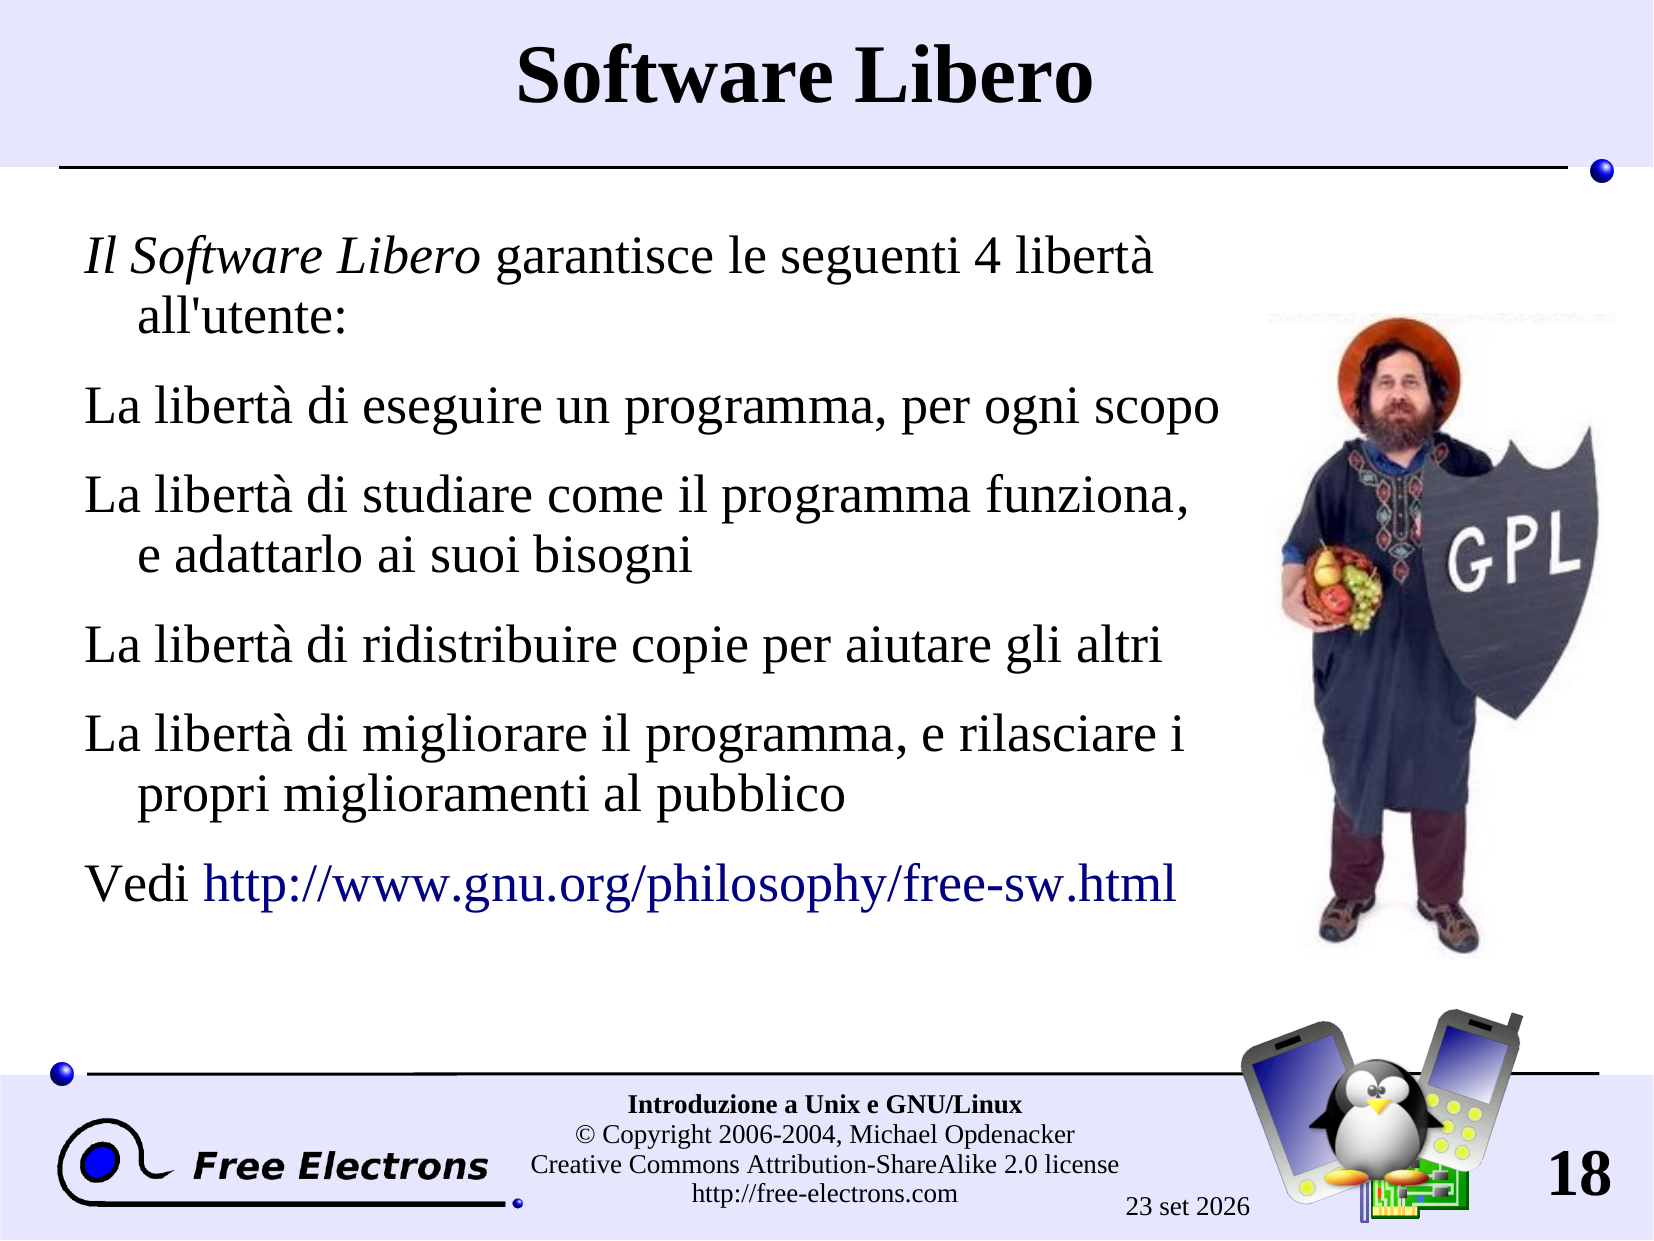

# Software Libero
Il Software Libero garantisce le seguenti 4 libertà all'utente:
La libertà di eseguire un programma, per ogni scopo
La libertà di studiare come il programma funziona,
e adattarlo ai suoi bisogni
La libertà di ridistribuire copie per aiutare gli altri
La libertà di migliorare il programma, e rilasciare i propri miglioramenti al pubblico
Vedi http://www.gnu.org/philosophy/free-sw.html